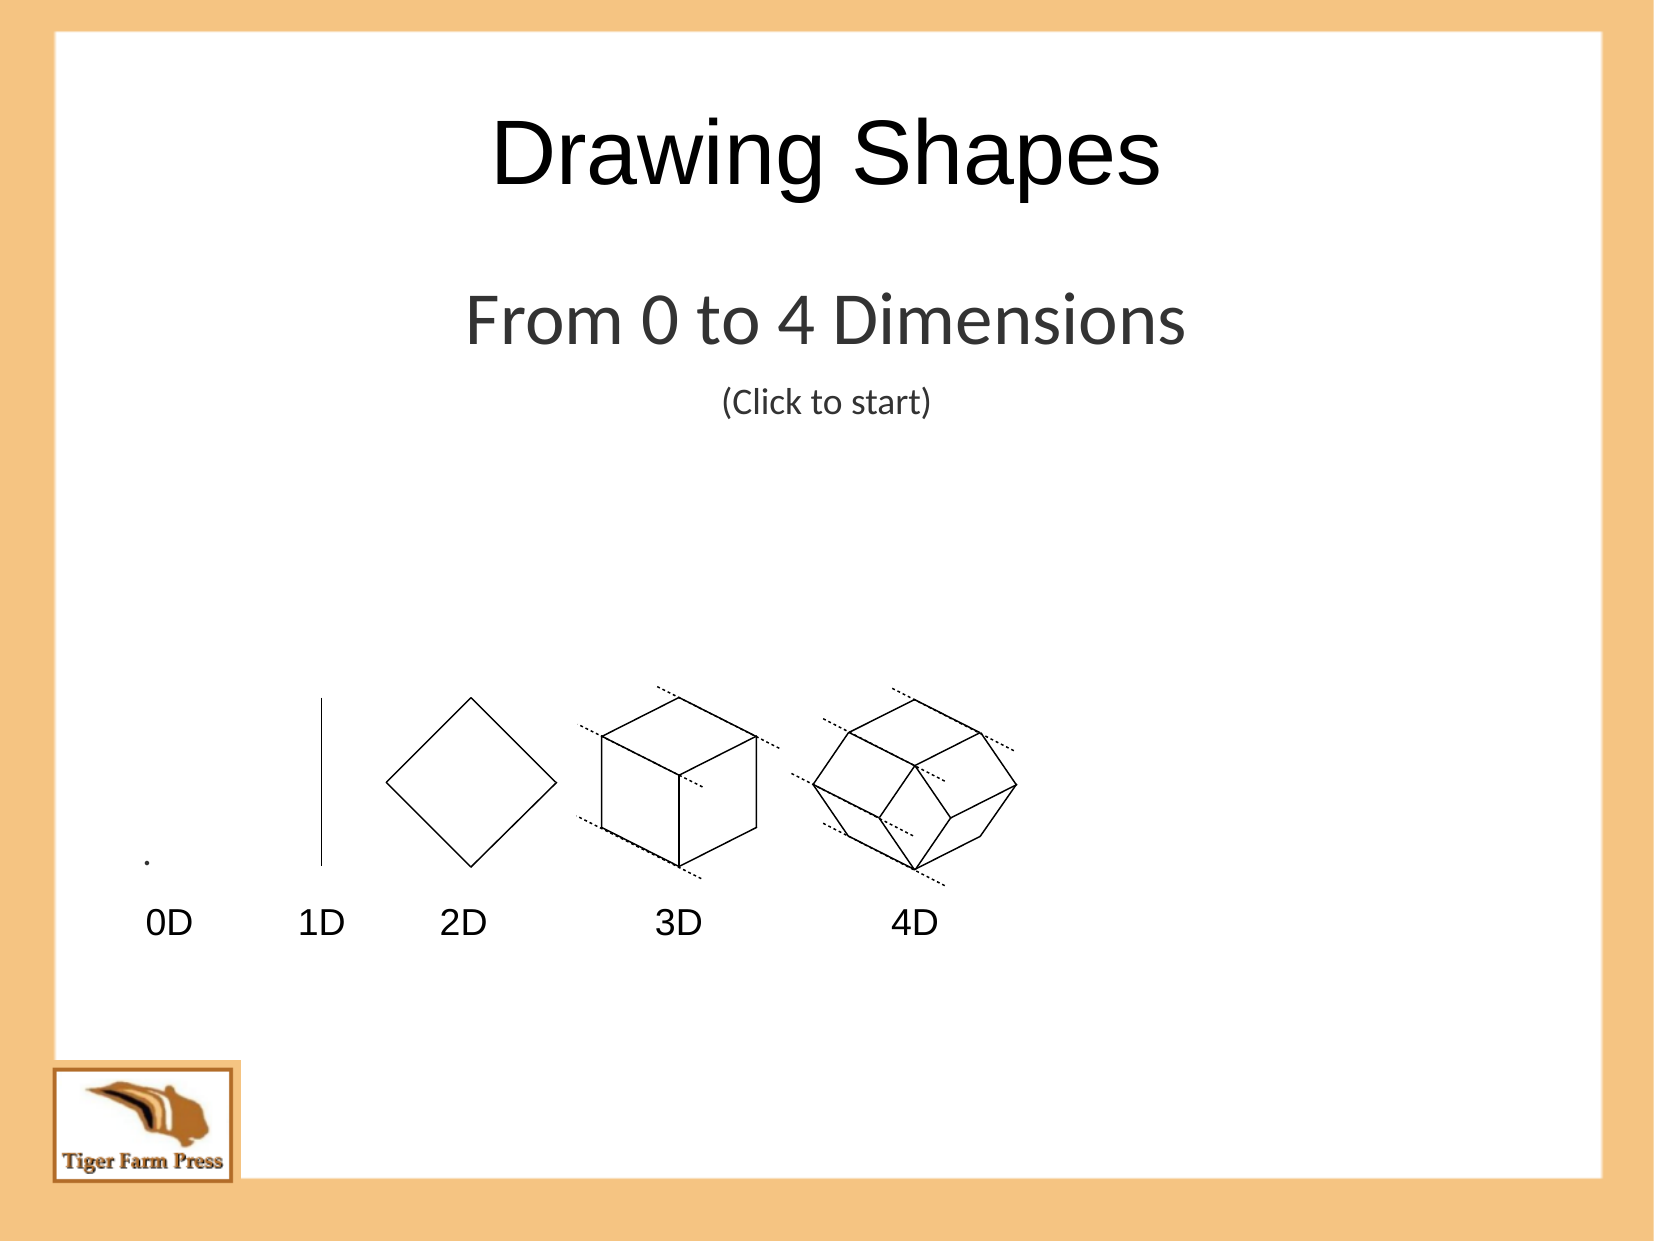

# Drawing Shapes
From 0 to 4 Dimensions
(Click to start)
 .
 0D 1D 2D 3D 4D